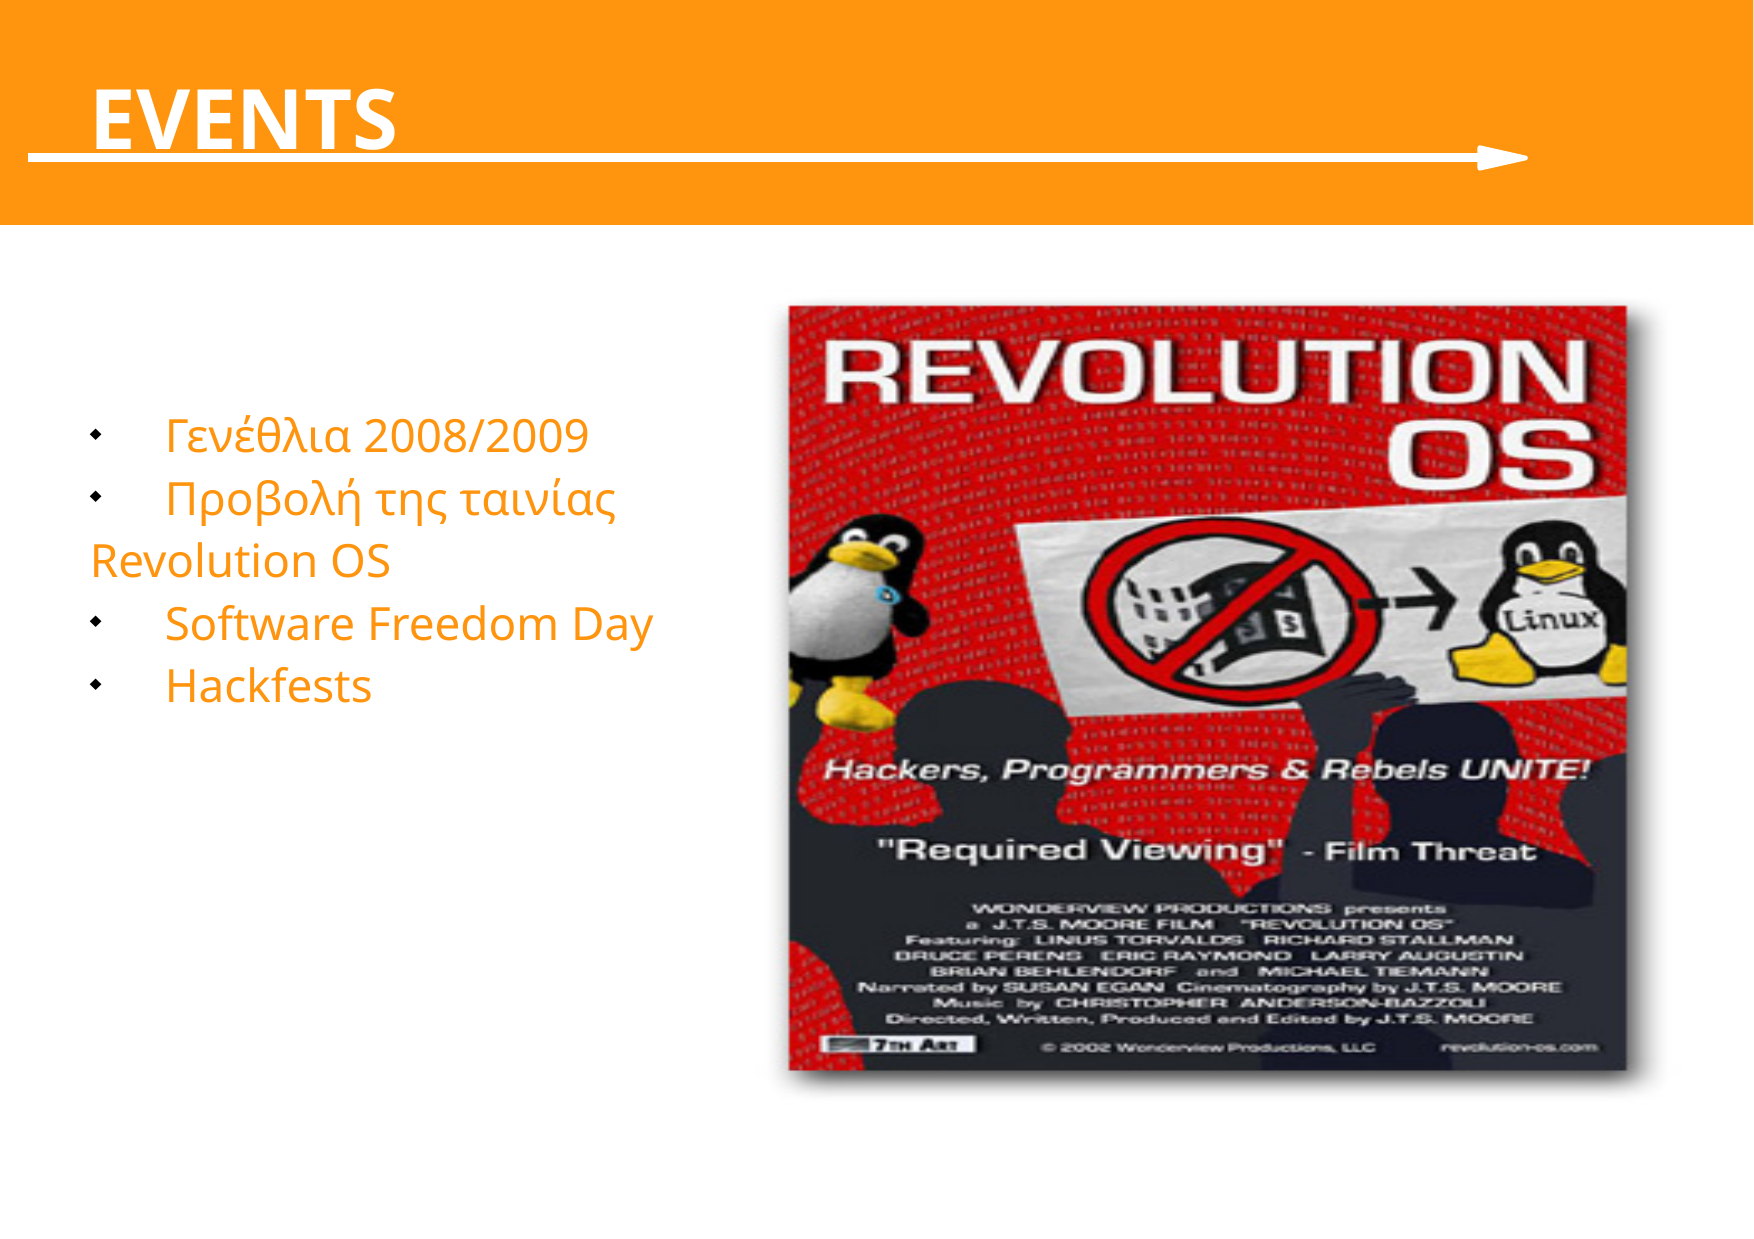

EVENTS
	Γενέθλια 2008/2009
 	Προβολή της ταινίας Revolution OS
 	Software Freedom Day
 	Hackfests